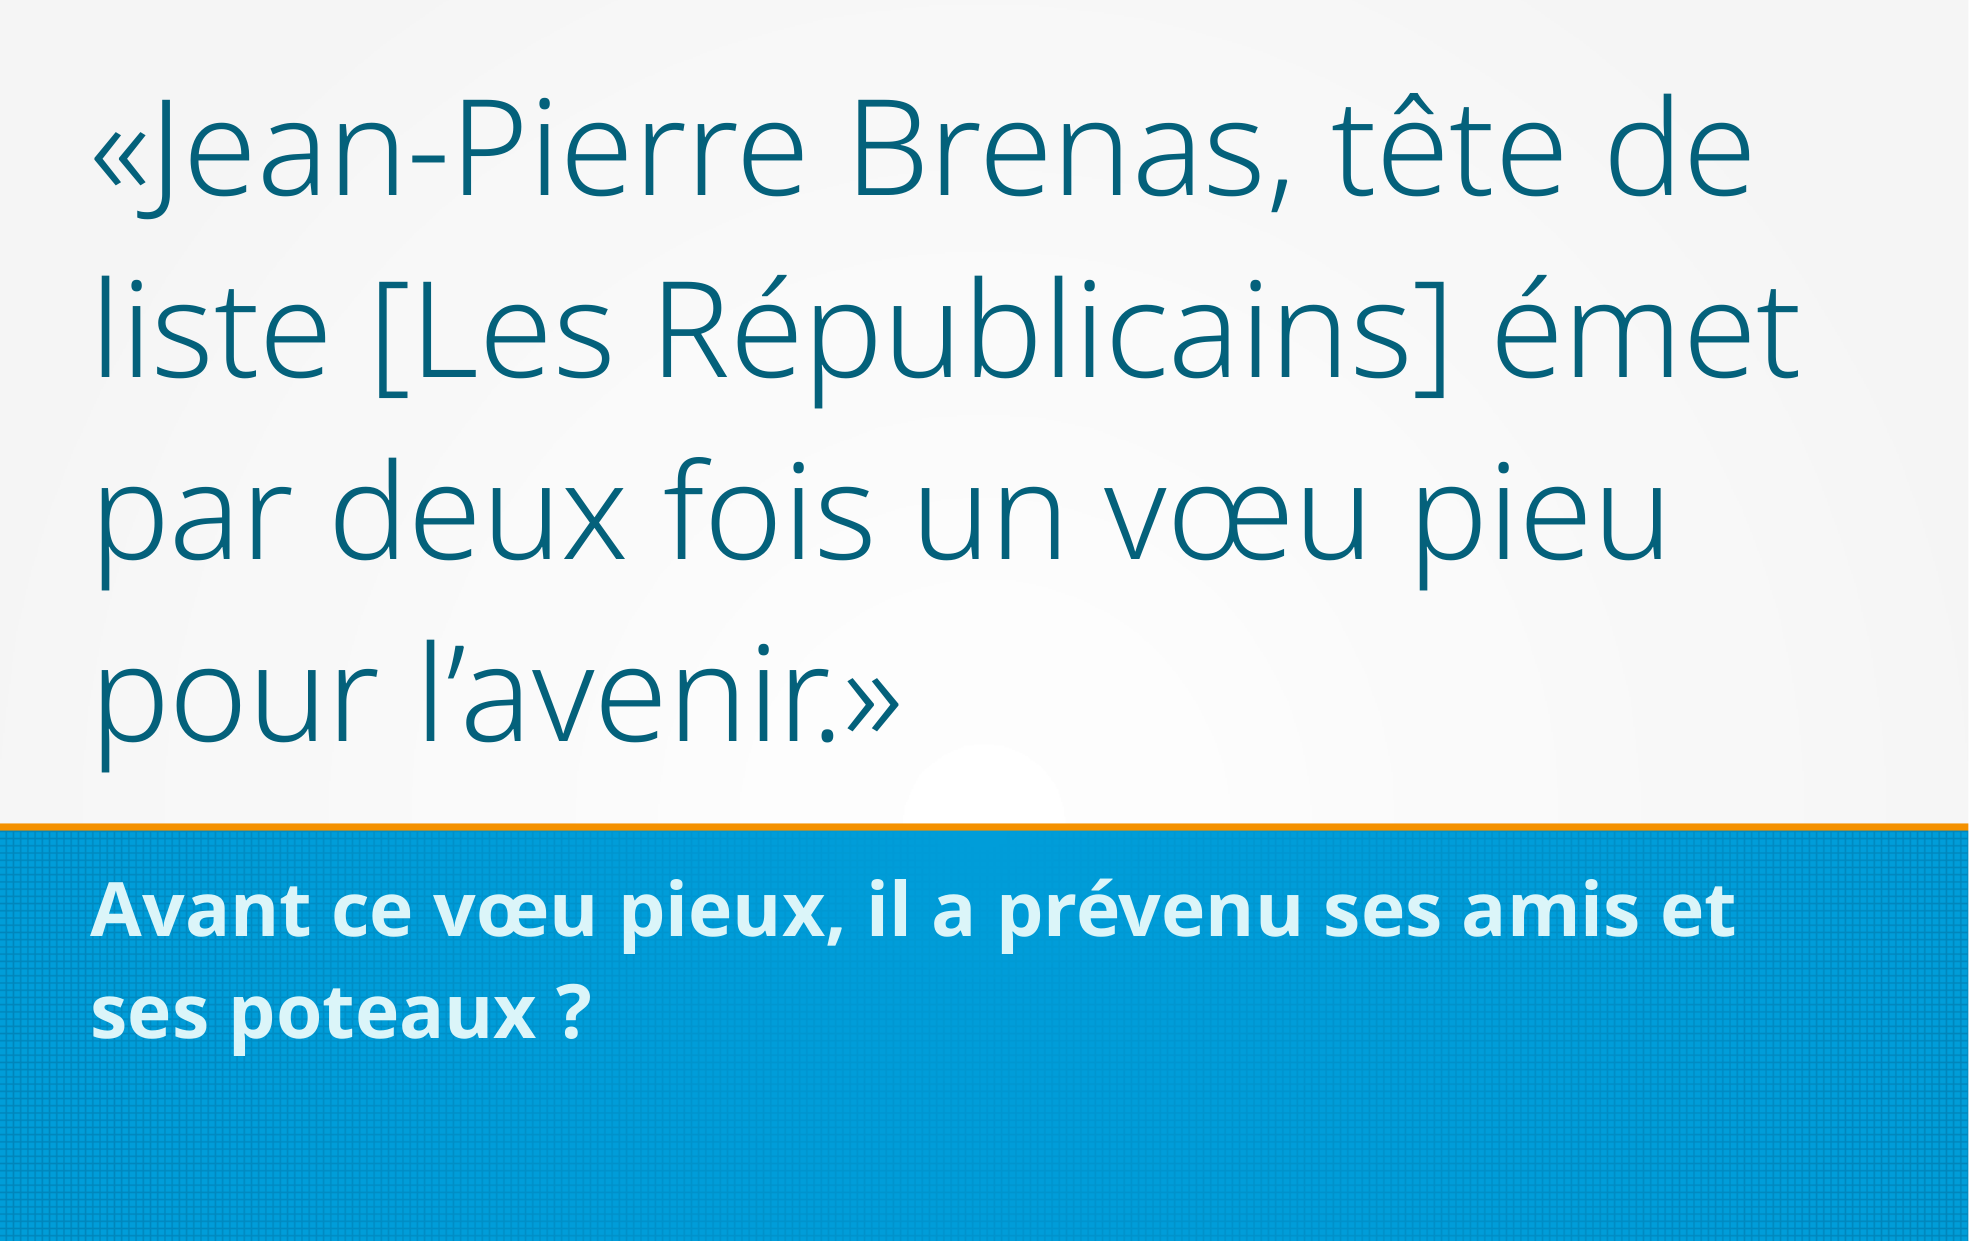

# «Jean-Pierre Brenas, tête de liste [Les Républicains] émet par deux fois un vœu pieu pour l’avenir.»
Avant ce vœu pieux, il a prévenu ses amis et ses poteaux ?